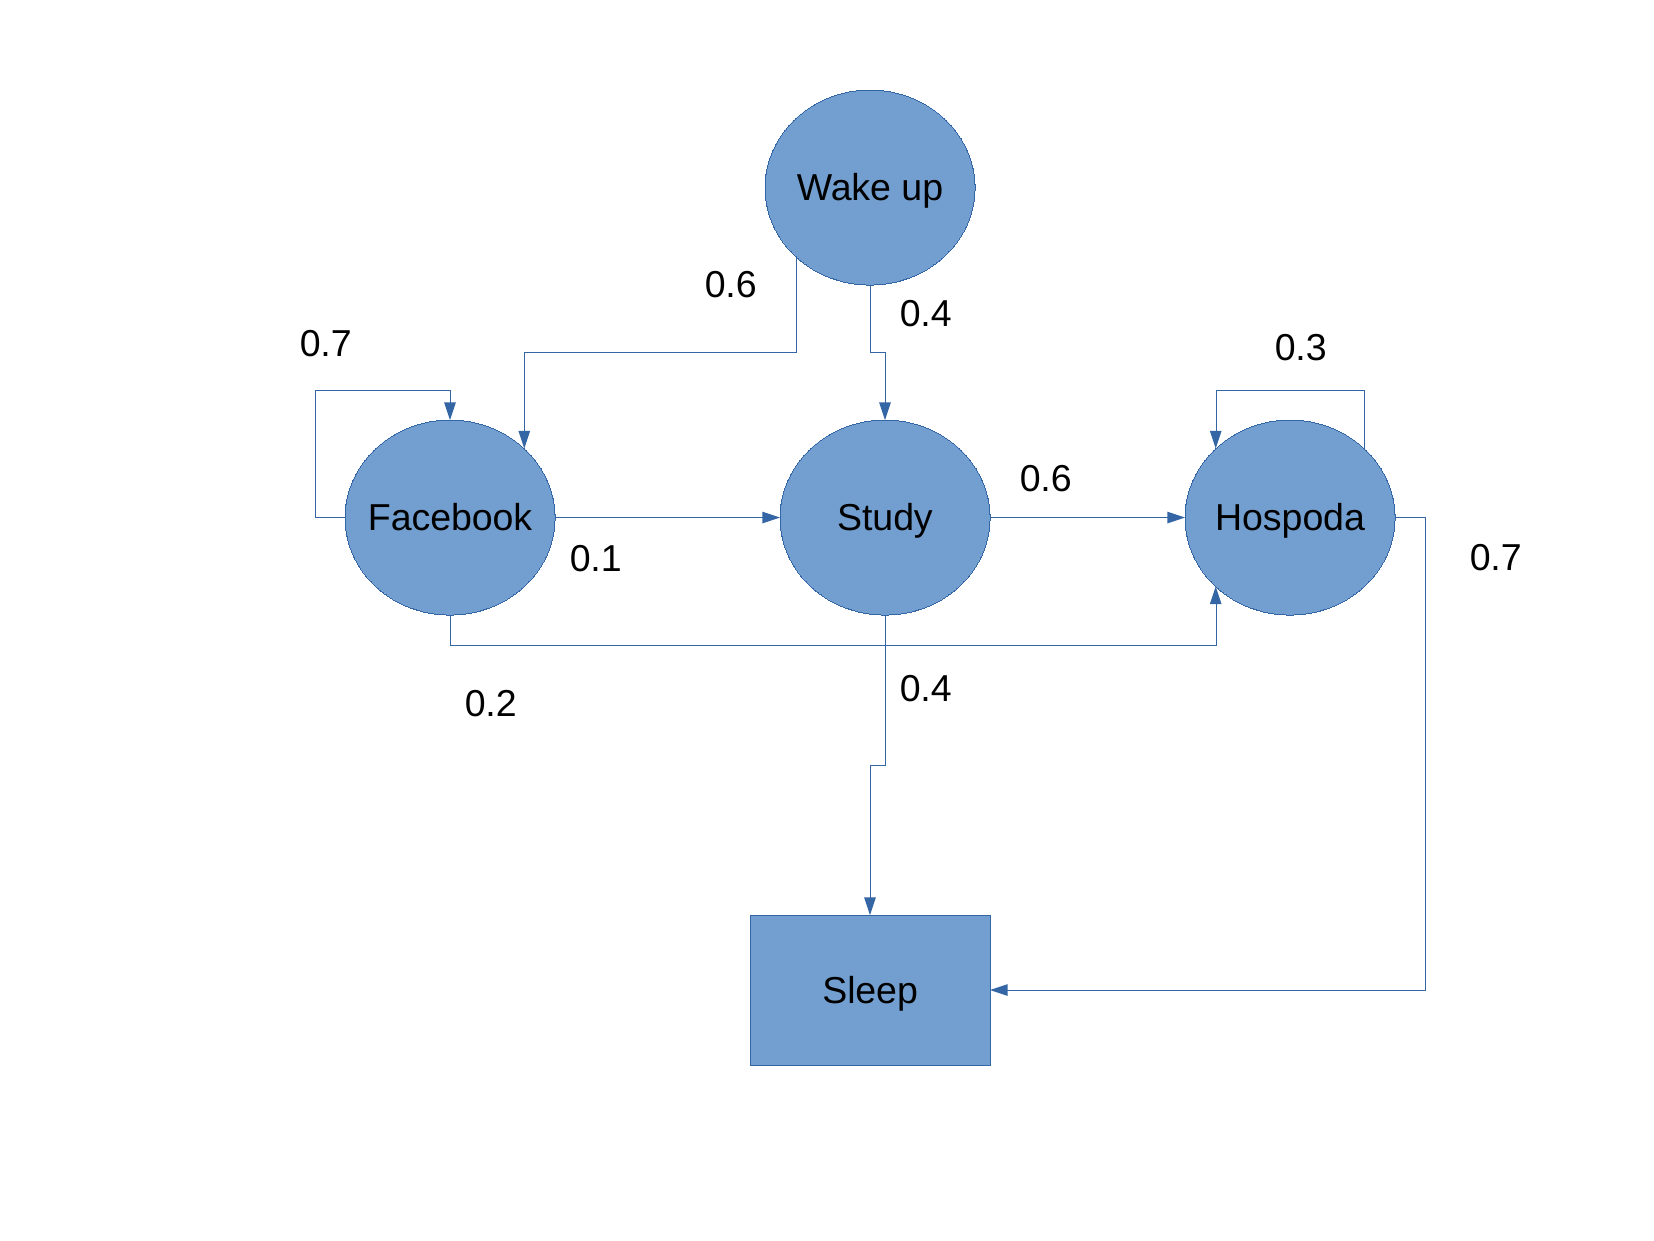

Wake up
0.6
0.4
0.7
0.3
Facebook
Study
Hospoda
0.6
0.7
0.1
0.4
0.2
Sleep